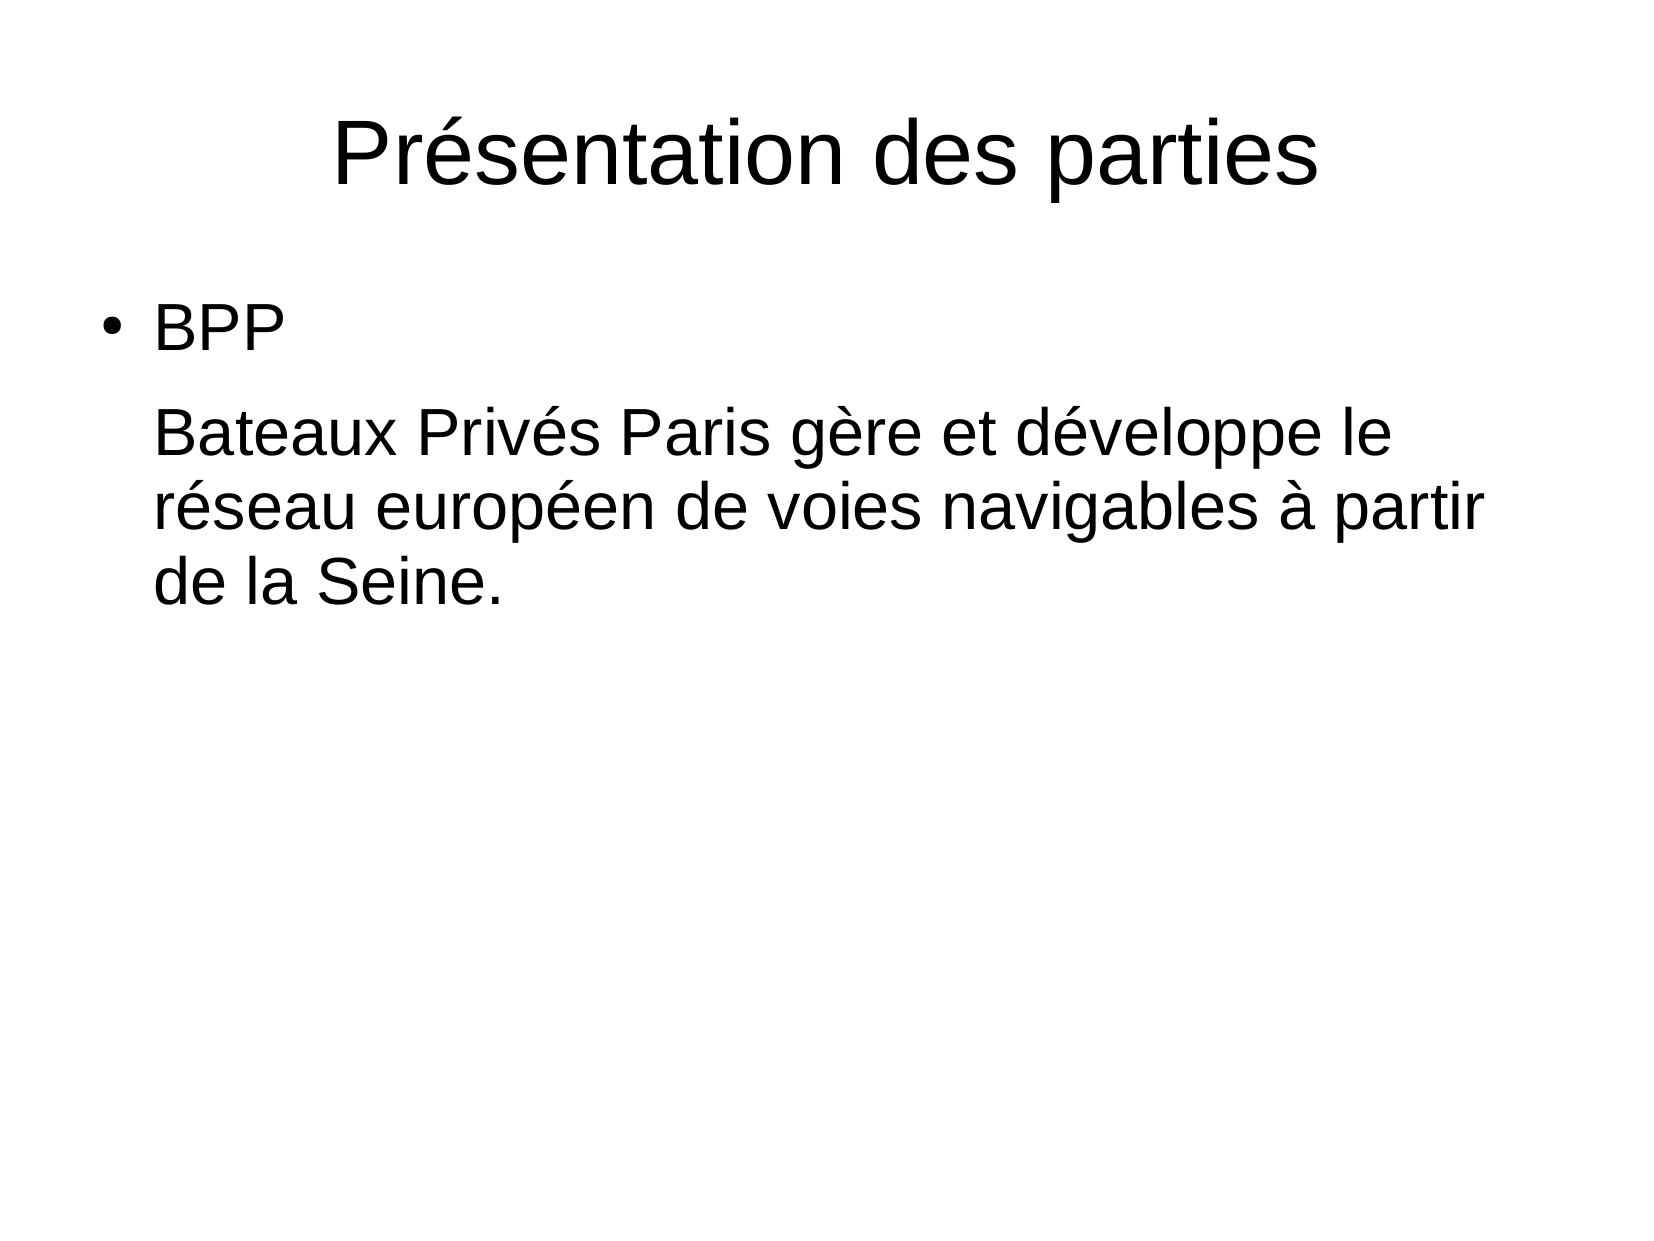

# Présentation des parties
BPP
Bateaux Privés Paris gère et développe le réseau européen de voies navigables à partir de la Seine.